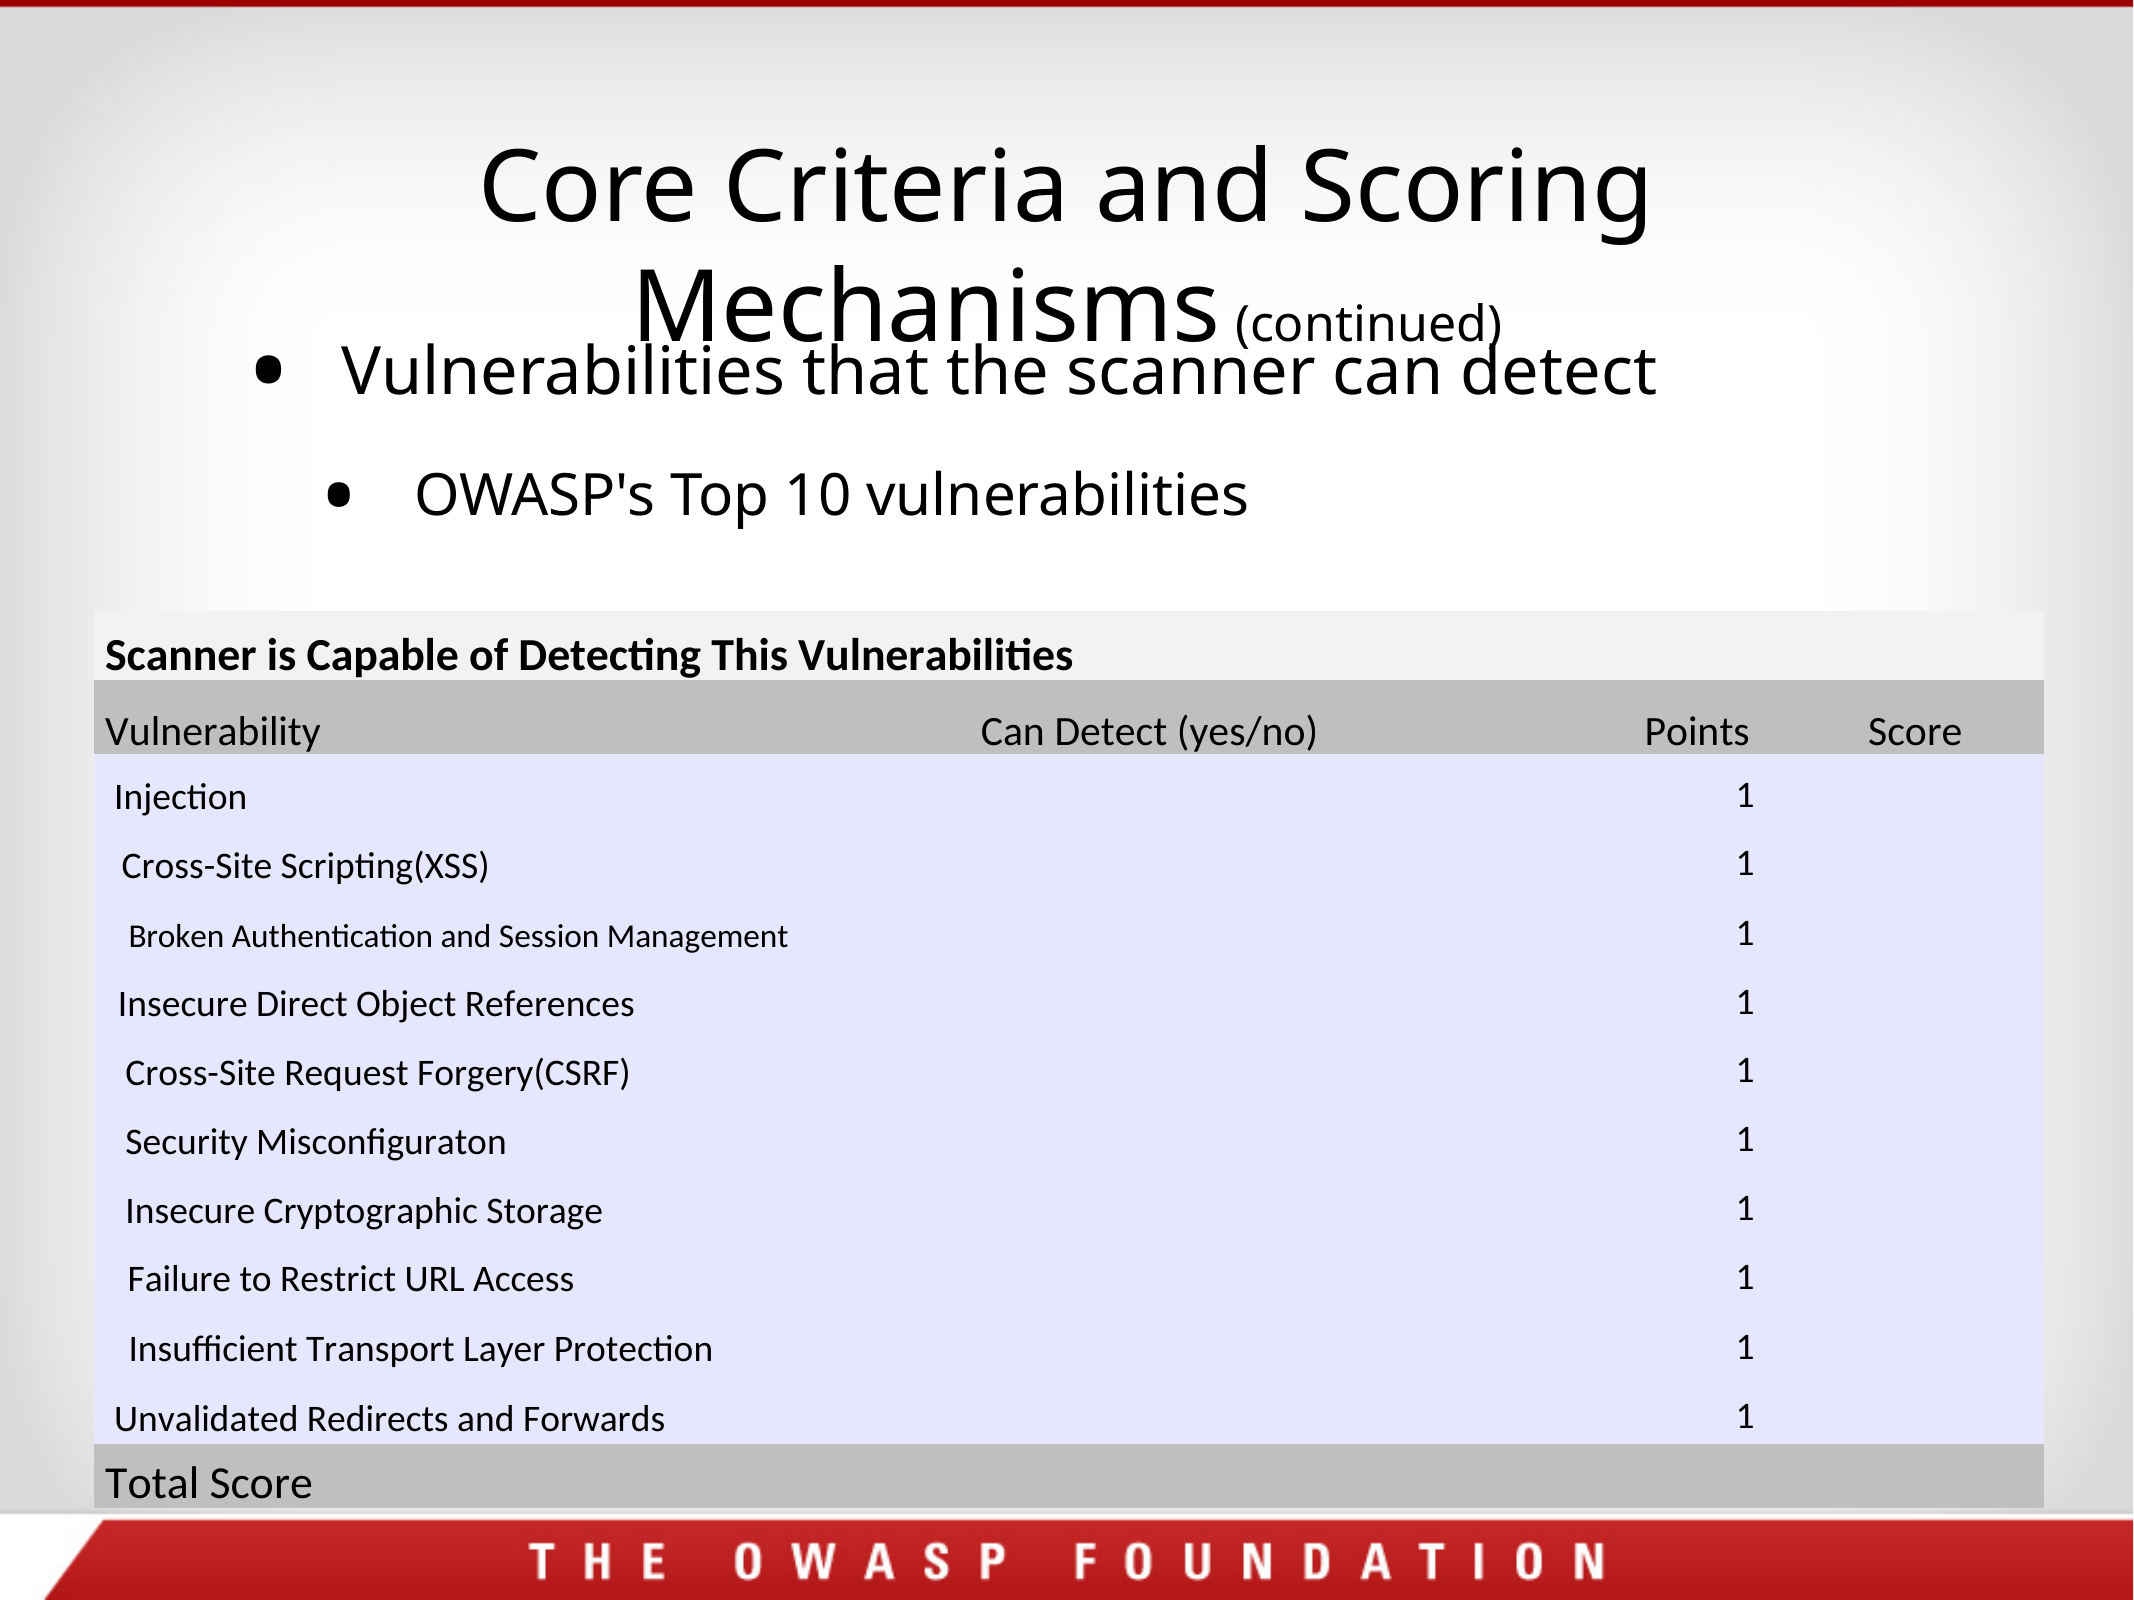

# Core Criteria and Scoring Mechanisms (continued)
Vulnerabilities that the scanner can detect
OWASP's Top 10 vulnerabilities
| Scanner is Capable of Detecting This Vulnerabilities | | | |
| --- | --- | --- | --- |
| Vulnerability | Can Detect (yes/no) | Points | Score |
| Injection | | 1 | |
| Cross-Site Scripting(XSS) | | 1 | |
| Broken Authentication and Session Management | | 1 | |
| Insecure Direct Object References | | 1 | |
| Cross-Site Request Forgery(CSRF) | | 1 | |
| Security Misconfiguraton | | 1 | |
| Insecure Cryptographic Storage | | 1 | |
| Failure to Restrict URL Access | | 1 | |
| Insufficient Transport Layer Protection | | 1 | |
| Unvalidated Redirects and Forwards | | 1 | |
| Total Score | | | |